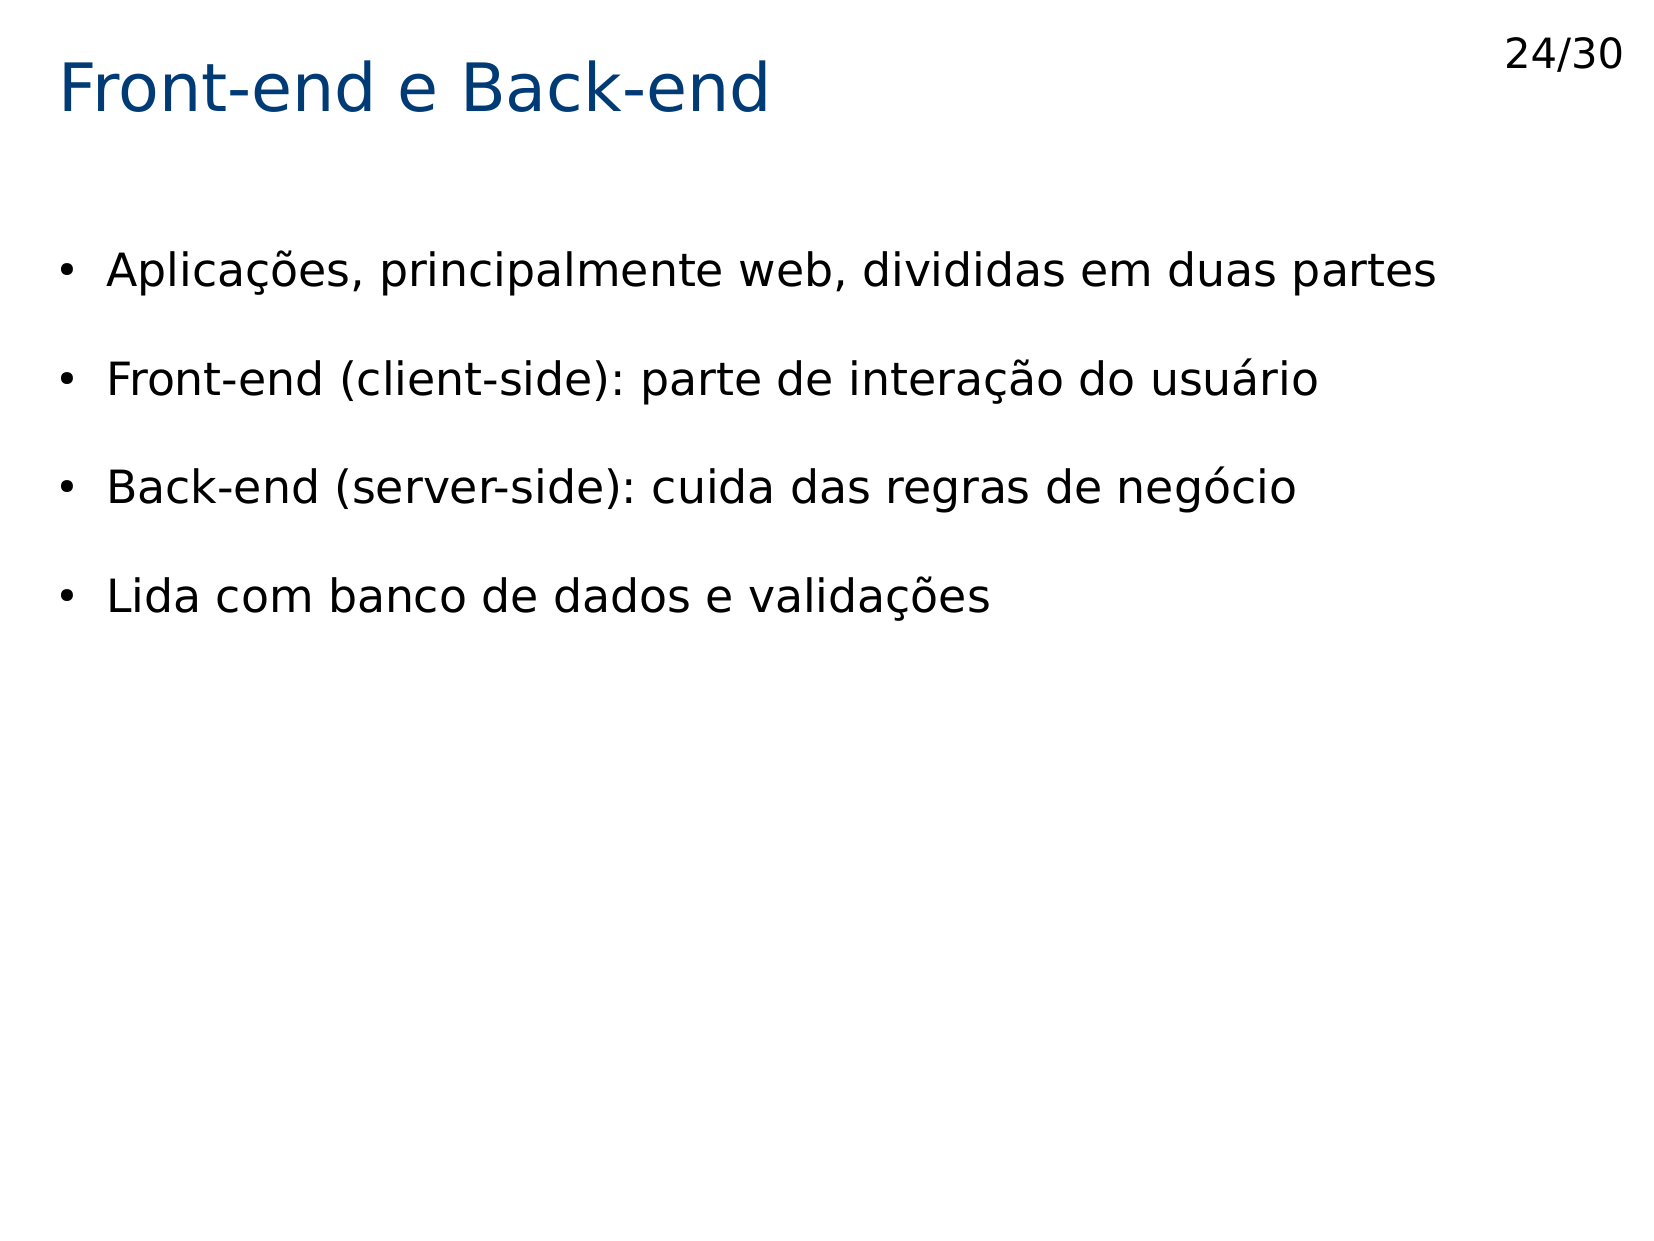

# Front-end e Back-end
24
Aplicações, principalmente web, divididas em duas partes
Front-end (client-side): parte de interação do usuário
Back-end (server-side): cuida das regras de negócio
Lida com banco de dados e validações